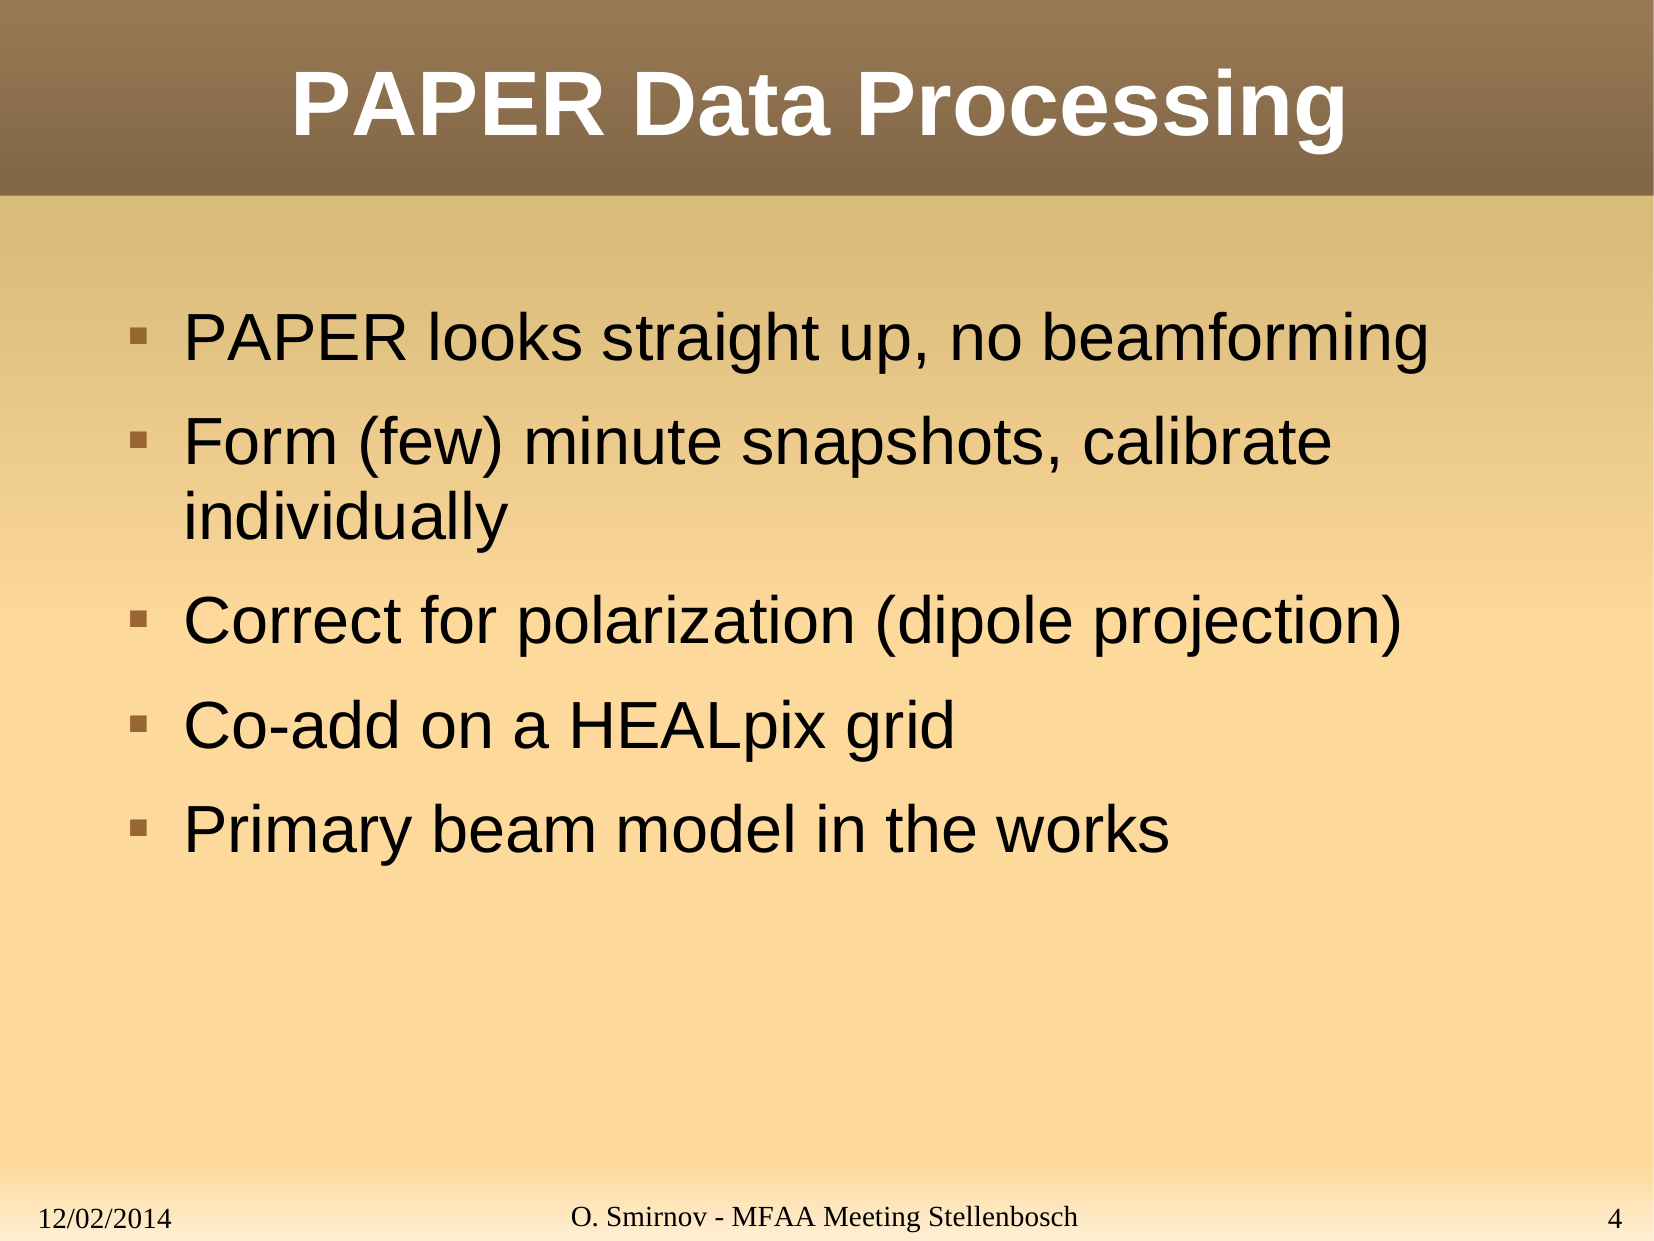

# PAPER Data Processing
PAPER looks straight up, no beamforming
Form (few) minute snapshots, calibrate individually
Correct for polarization (dipole projection)
Co-add on a HEALpix grid
Primary beam model in the works
O. Smirnov - MFAA Meeting Stellenbosch
12/02/2014
4